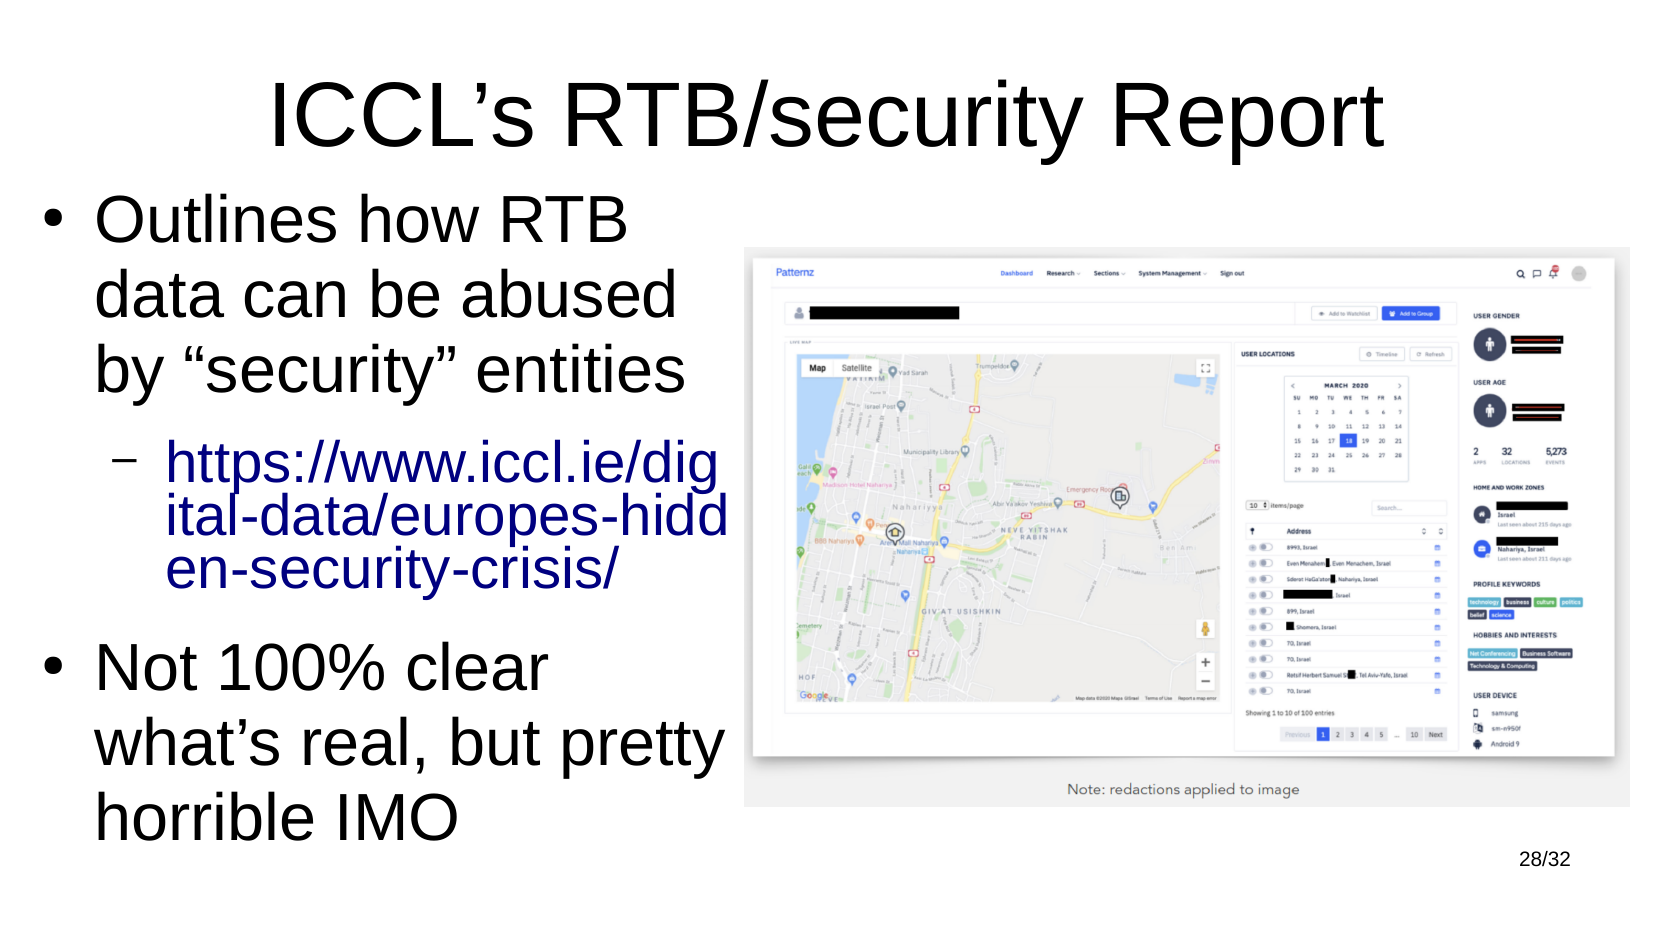

# ICCL’s RTB/security Report
Outlines how RTB data can be abused by “security” entities
https://www.iccl.ie/digital-data/europes-hidden-security-crisis/
Not 100% clear what’s real, but pretty horrible IMO
28